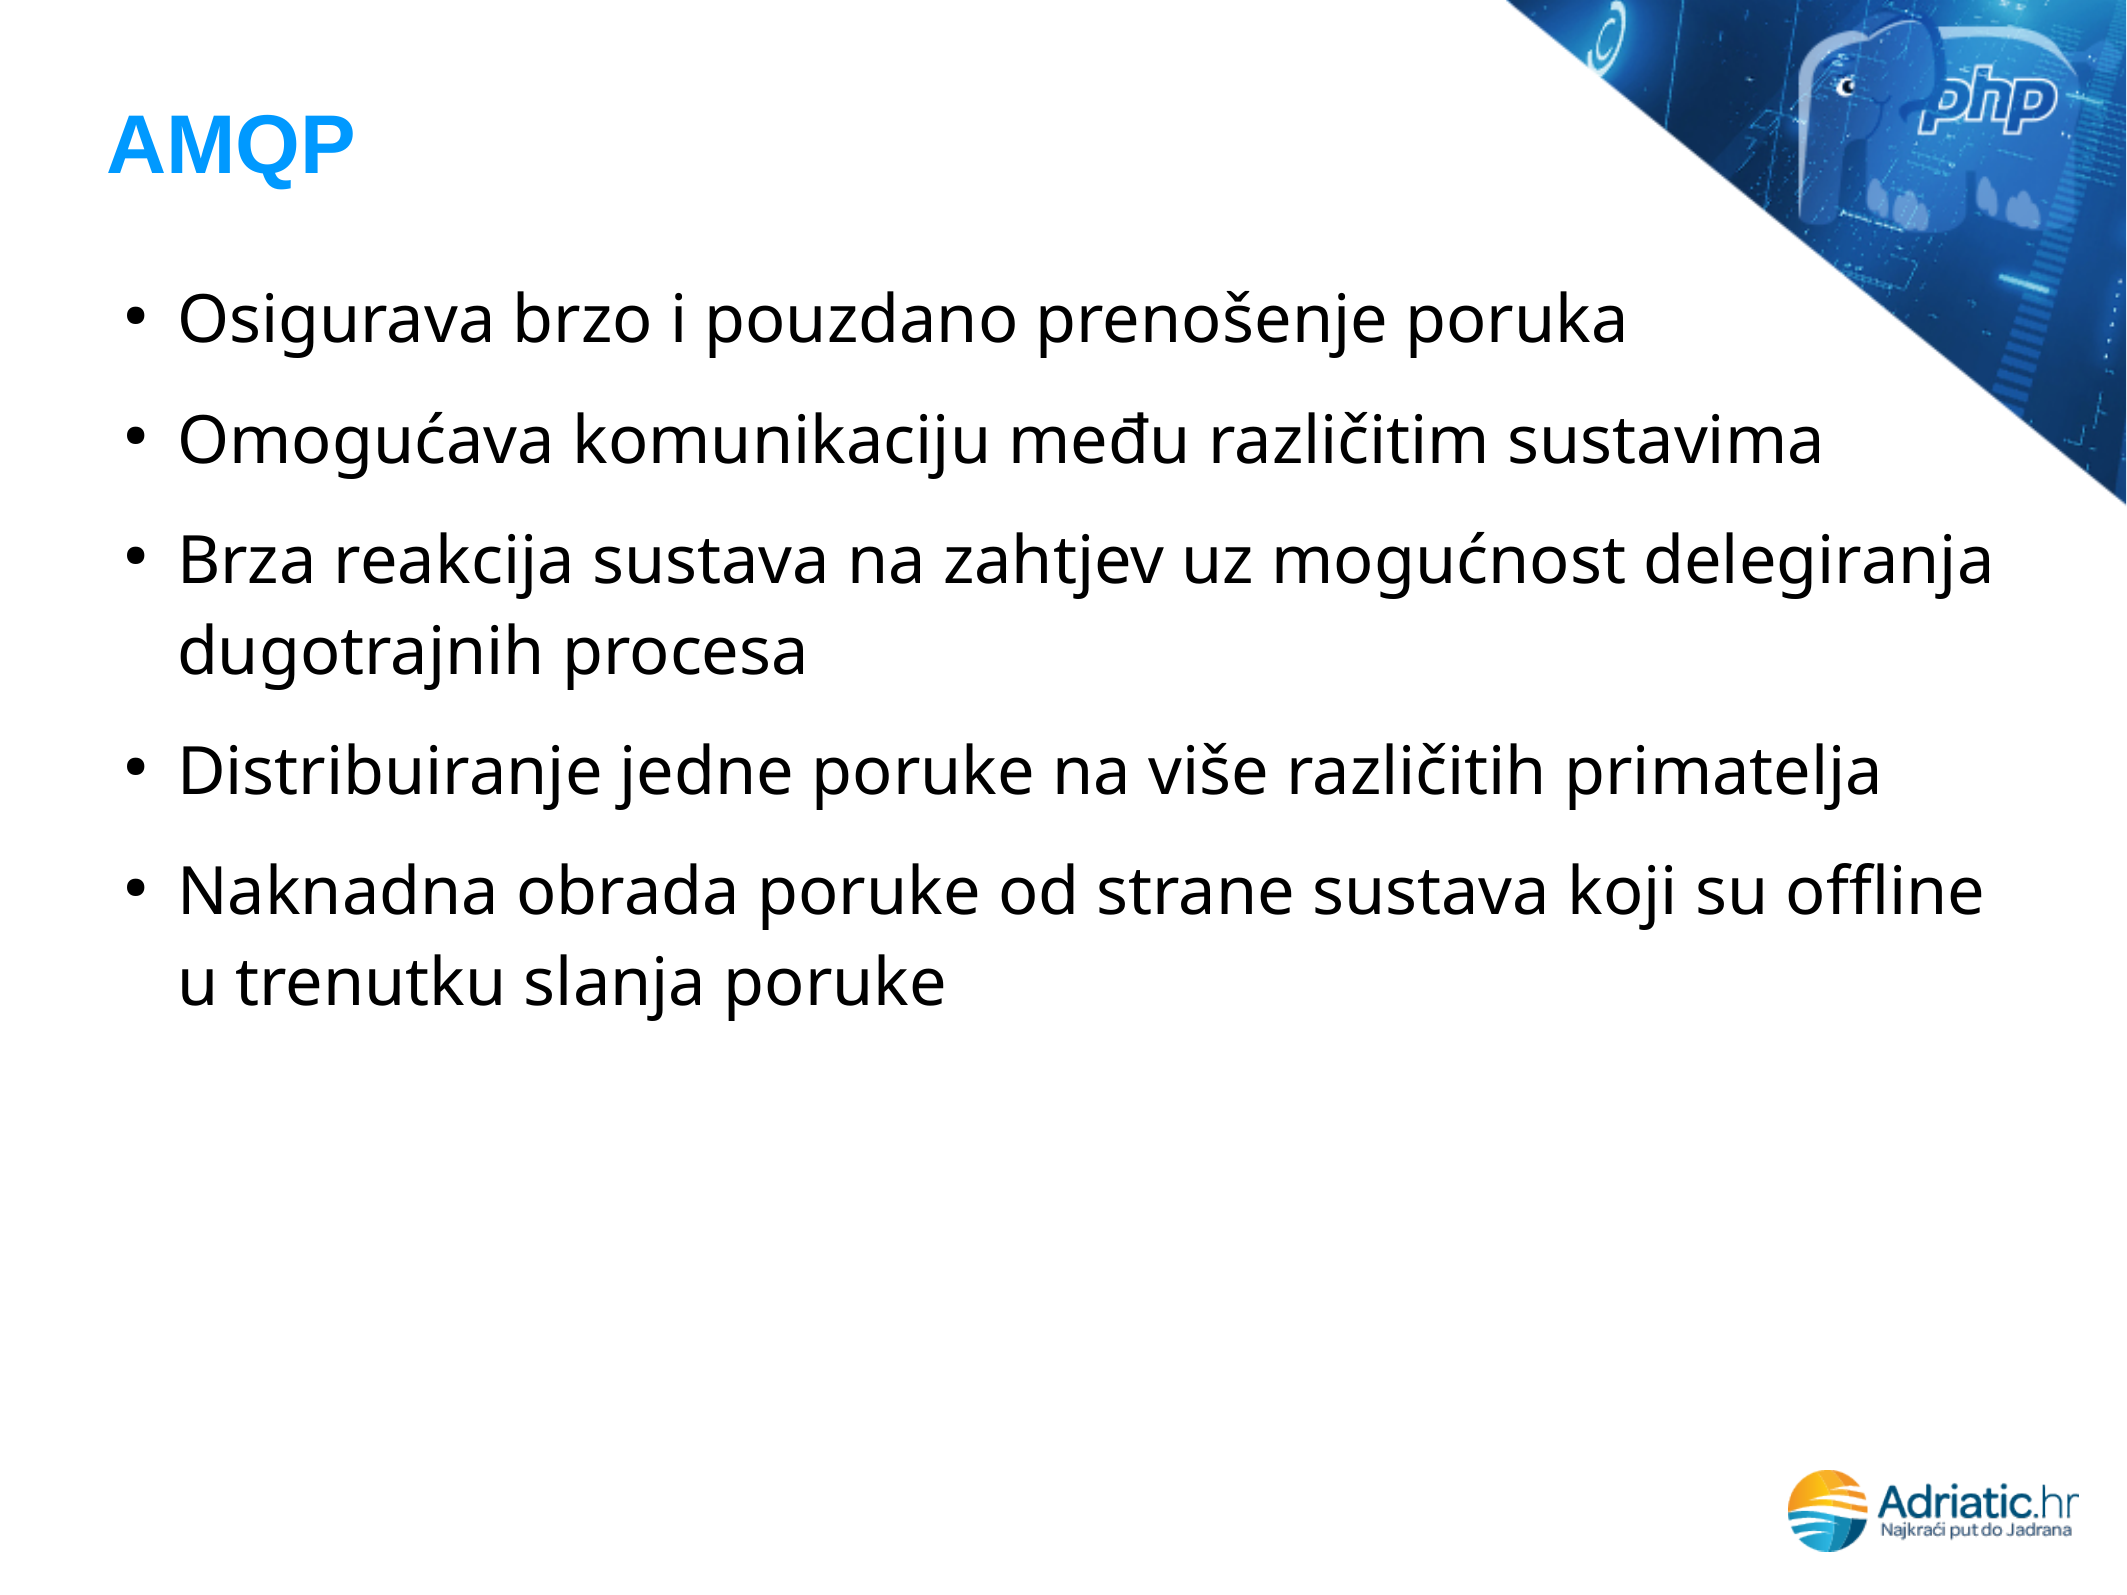

# AMQP
Osigurava brzo i pouzdano prenošenje poruka
Omogućava komunikaciju među različitim sustavima
Brza reakcija sustava na zahtjev uz mogućnost delegiranja dugotrajnih procesa
Distribuiranje jedne poruke na više različitih primatelja
Naknadna obrada poruke od strane sustava koji su offline u trenutku slanja poruke